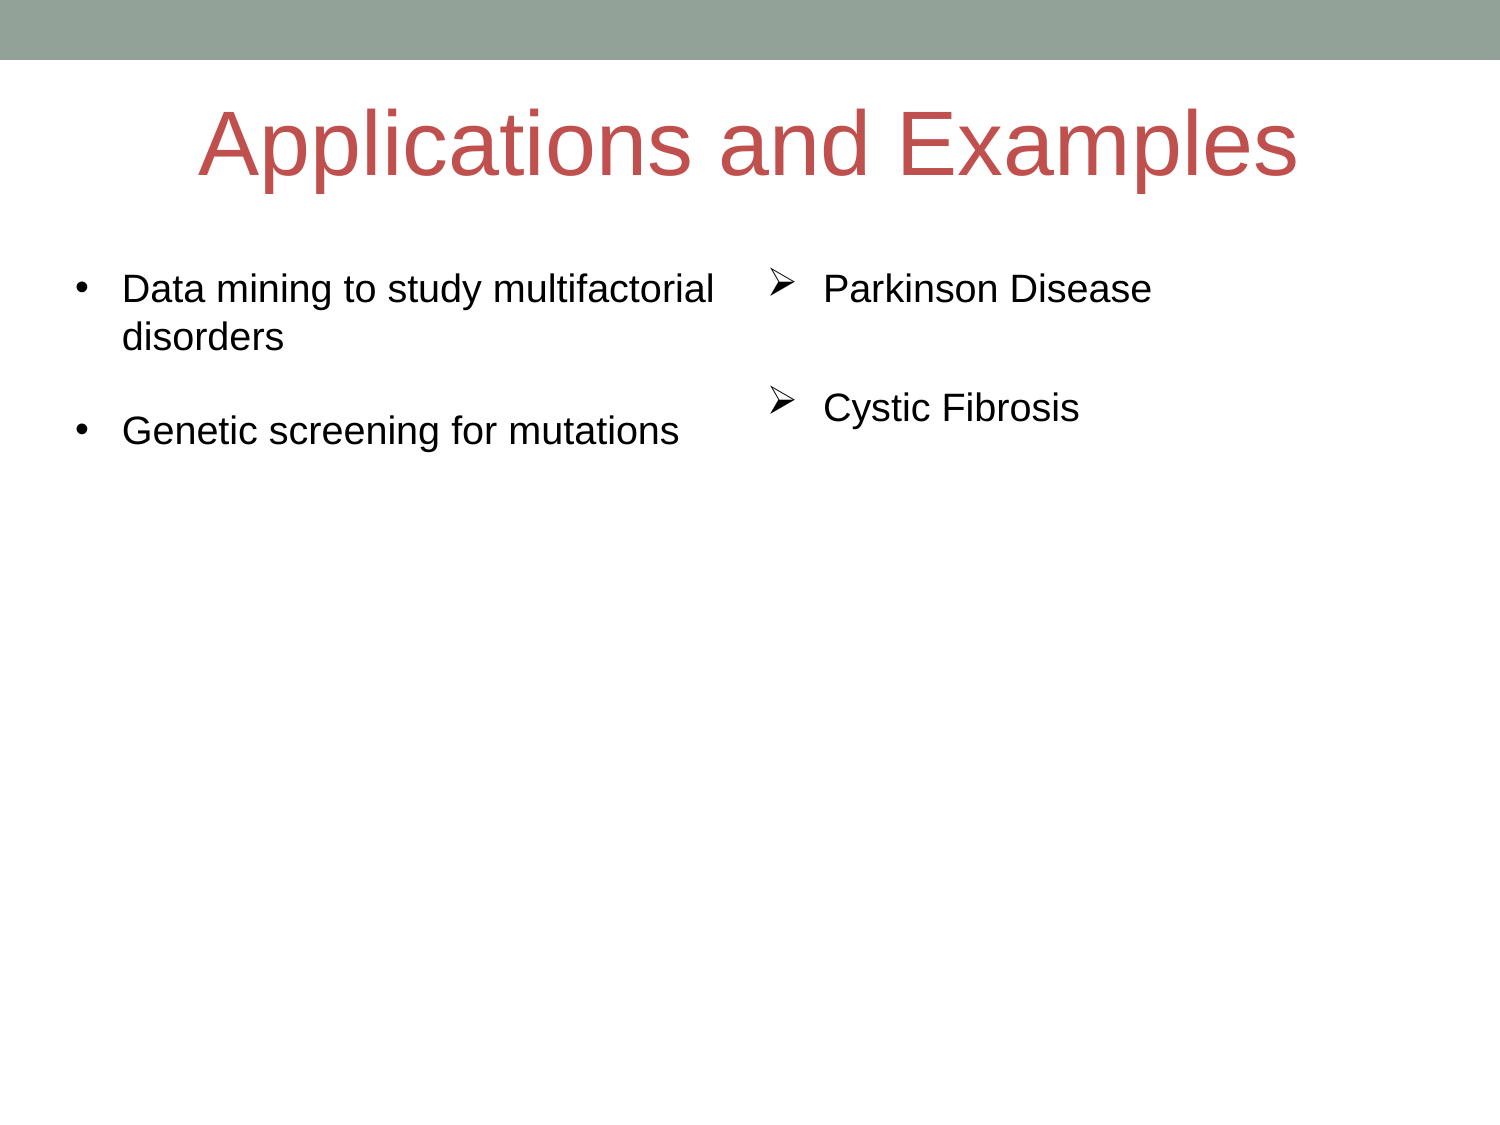

# Applications and Examples
Data mining to study multifactorial disorders
Genetic screening for mutations
Parkinson Disease
Cystic Fibrosis